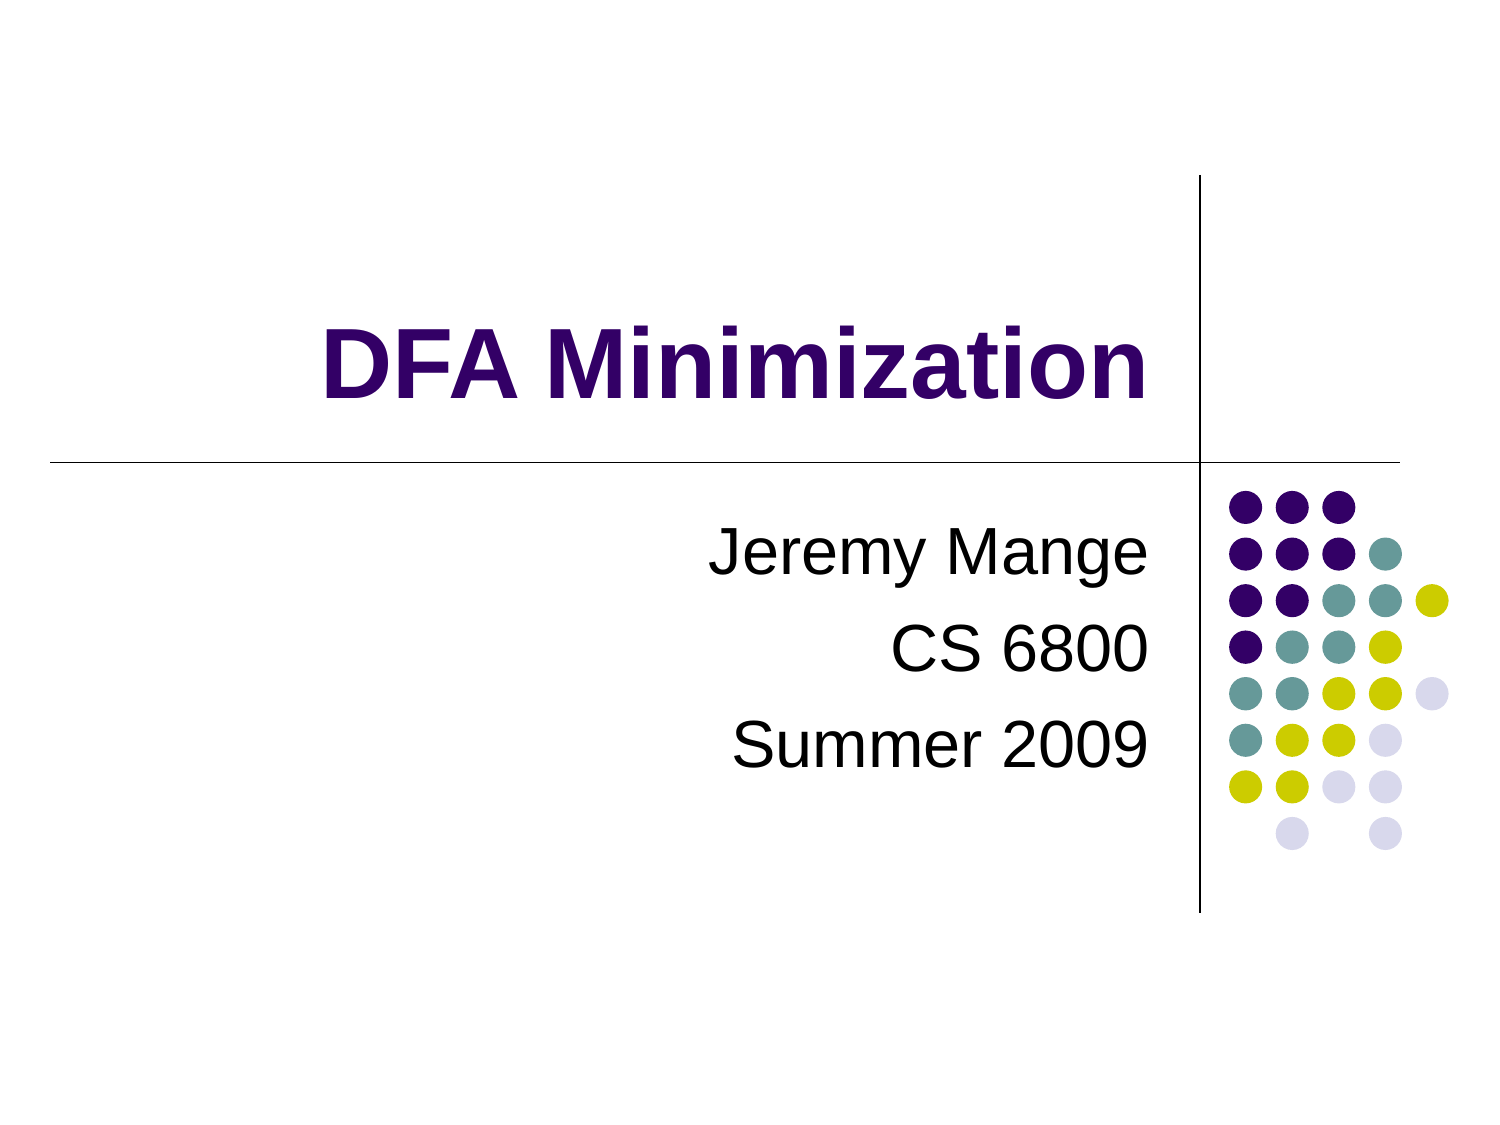

# DFA Minimization
Jeremy Mange
CS 6800
Summer 2009